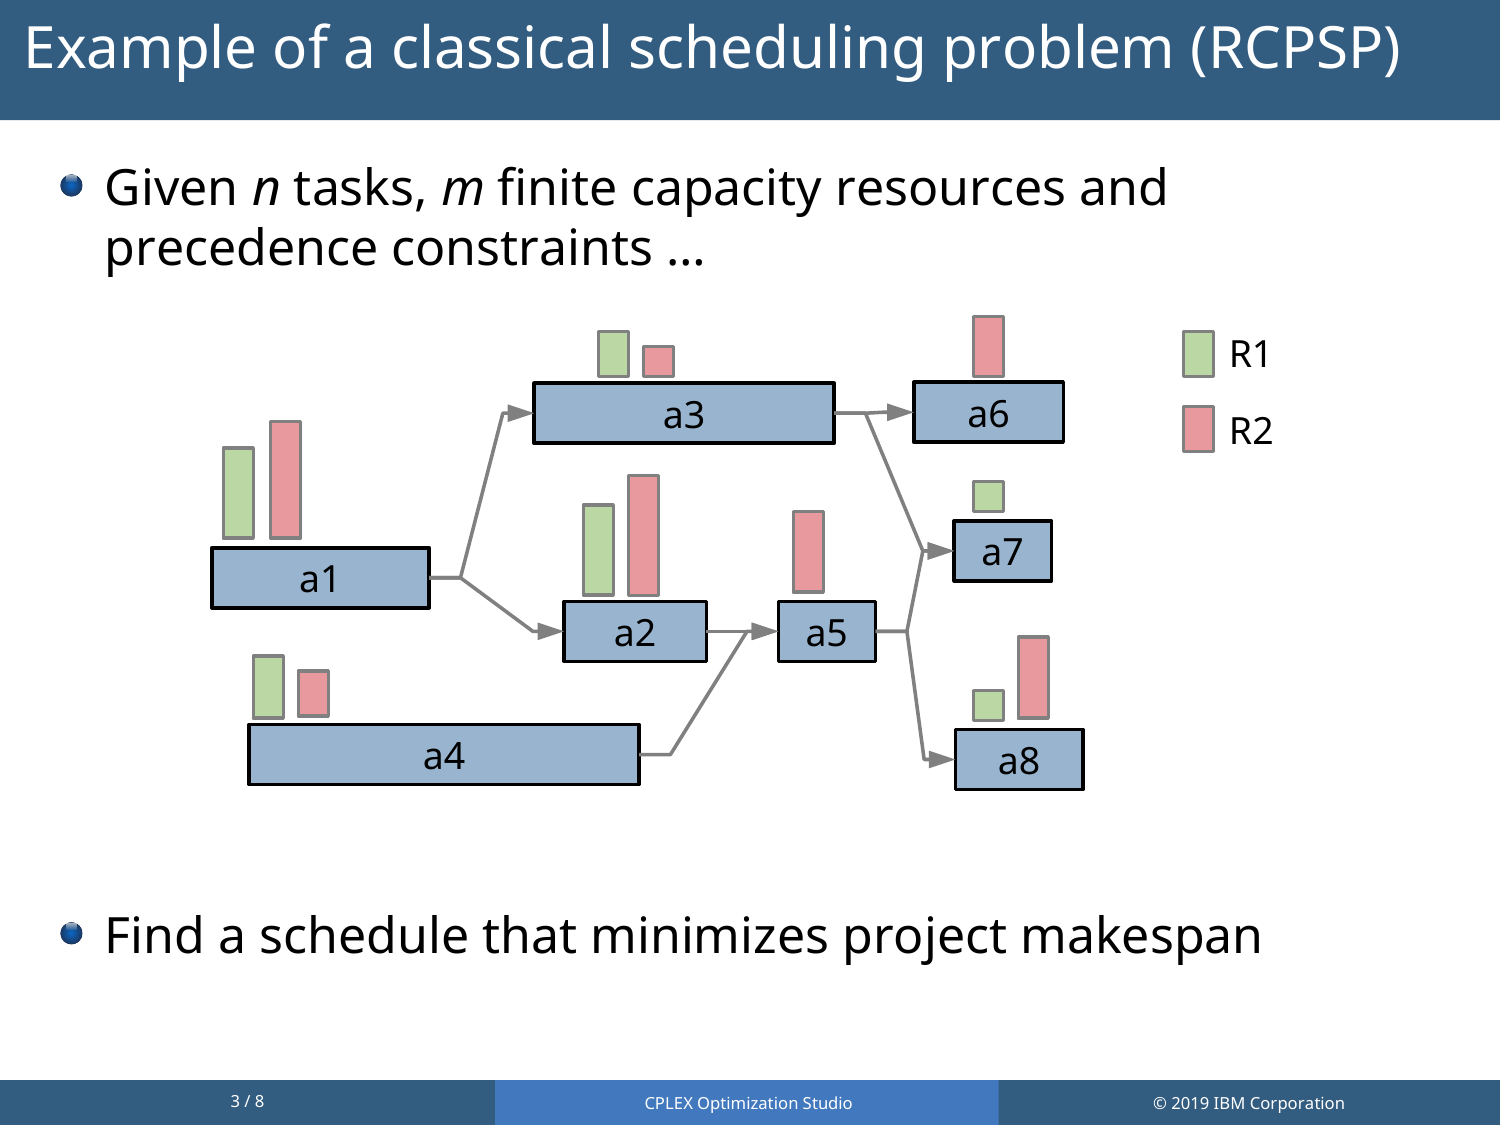

# Example of a classical scheduling problem (RCPSP)
Given n tasks, m finite capacity resources and precedence constraints …
Find a schedule that minimizes project makespan
R1
a6
a3
R2
a7
a1
a2
a5
a4
a8